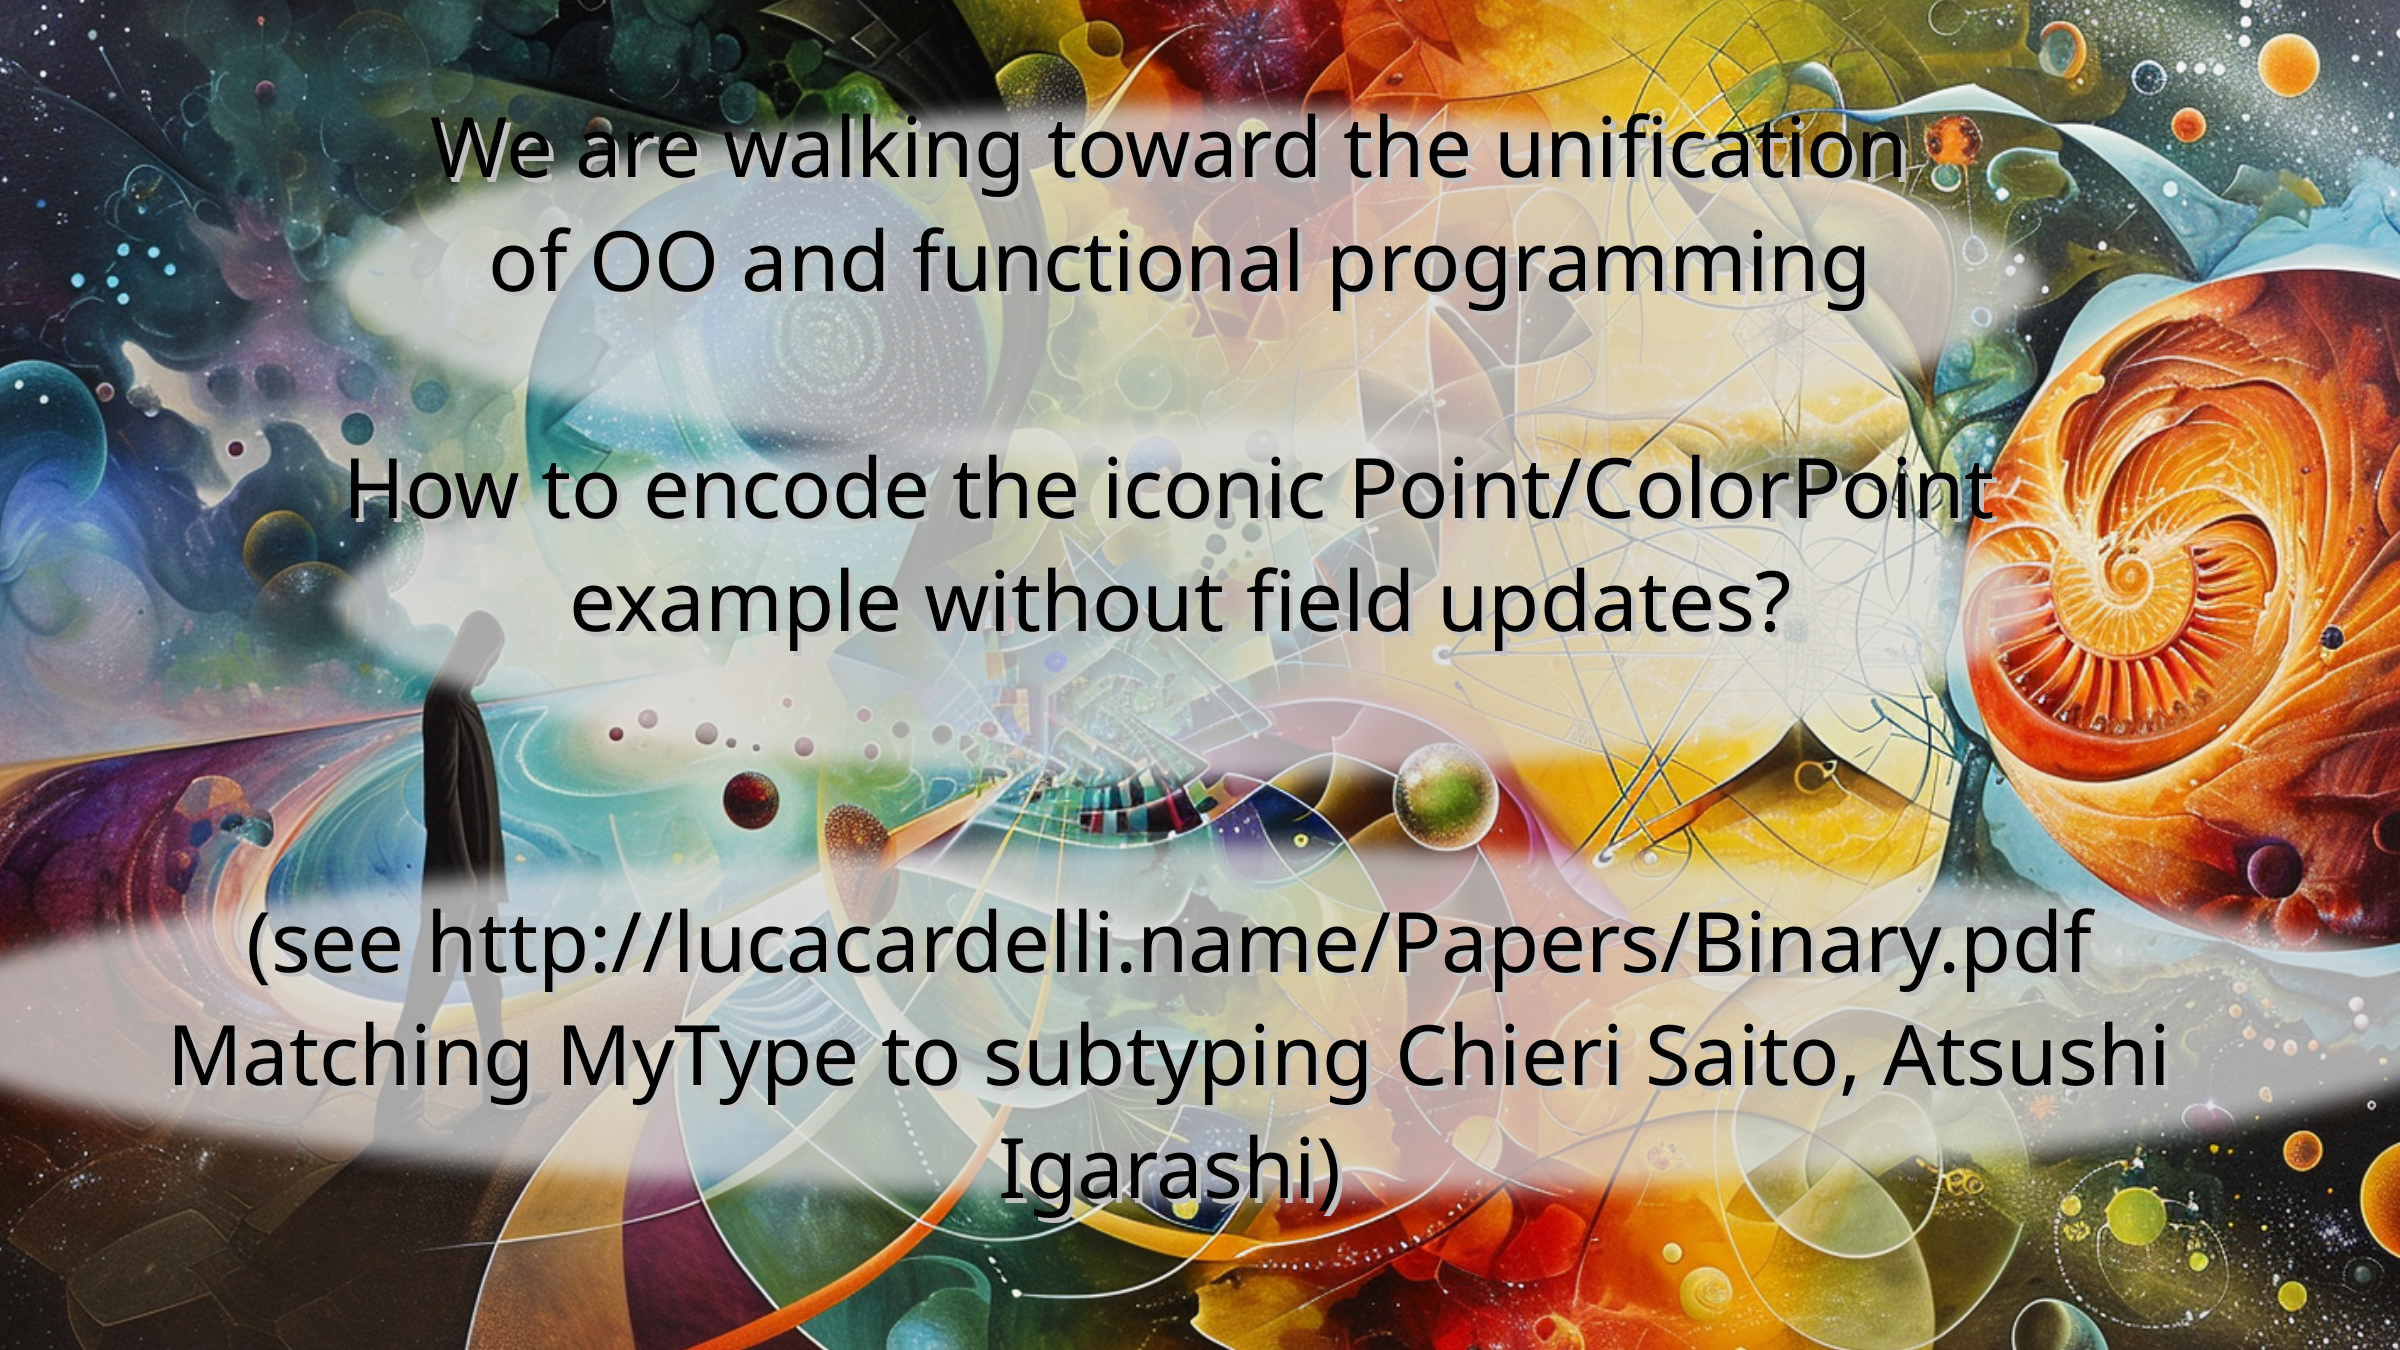

# We are walking toward the unification of OO and functional programming How to encode the iconic Point/ColorPoint example without field updates?
(see http://lucacardelli.name/Papers/Binary.pdf
Matching MyType to subtyping Chieri Saito, Atsushi Igarashi)